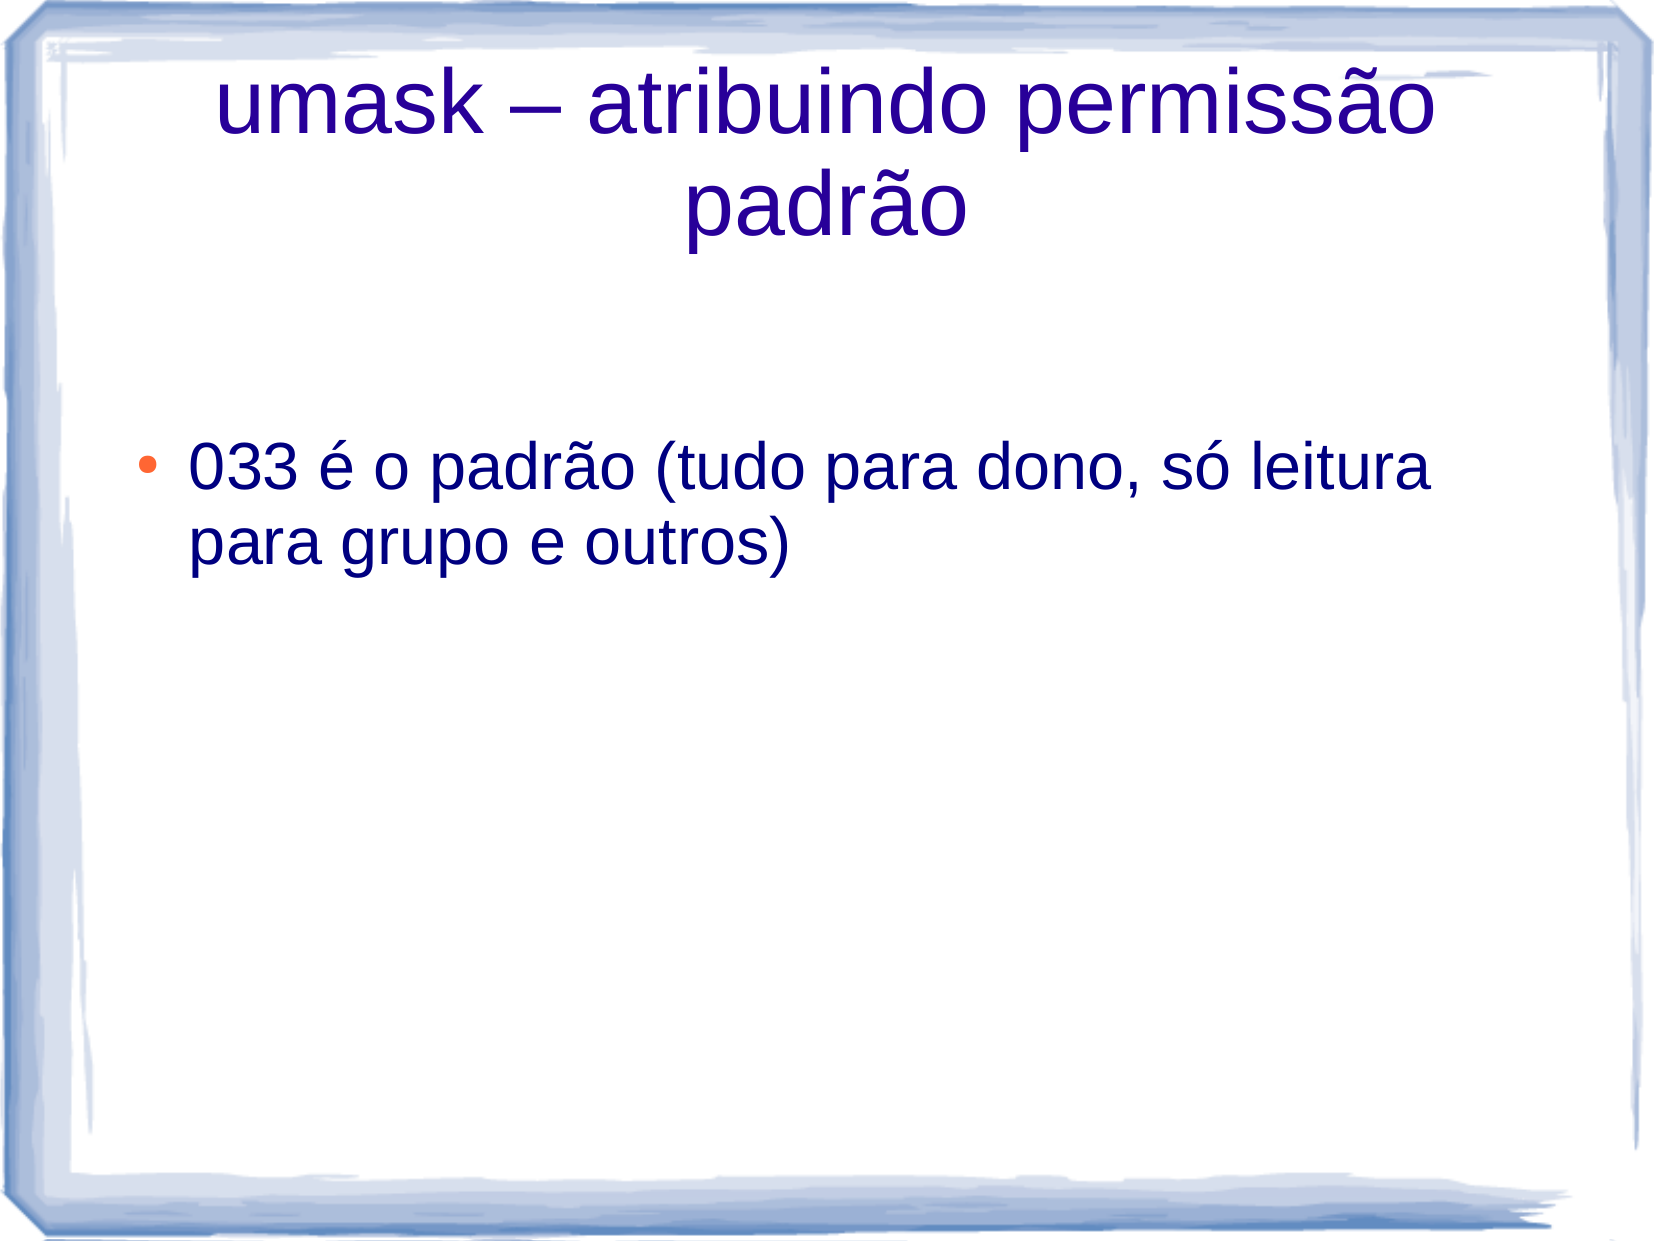

# umask – atribuindo permissão padrão
033 é o padrão (tudo para dono, só leitura para grupo e outros)